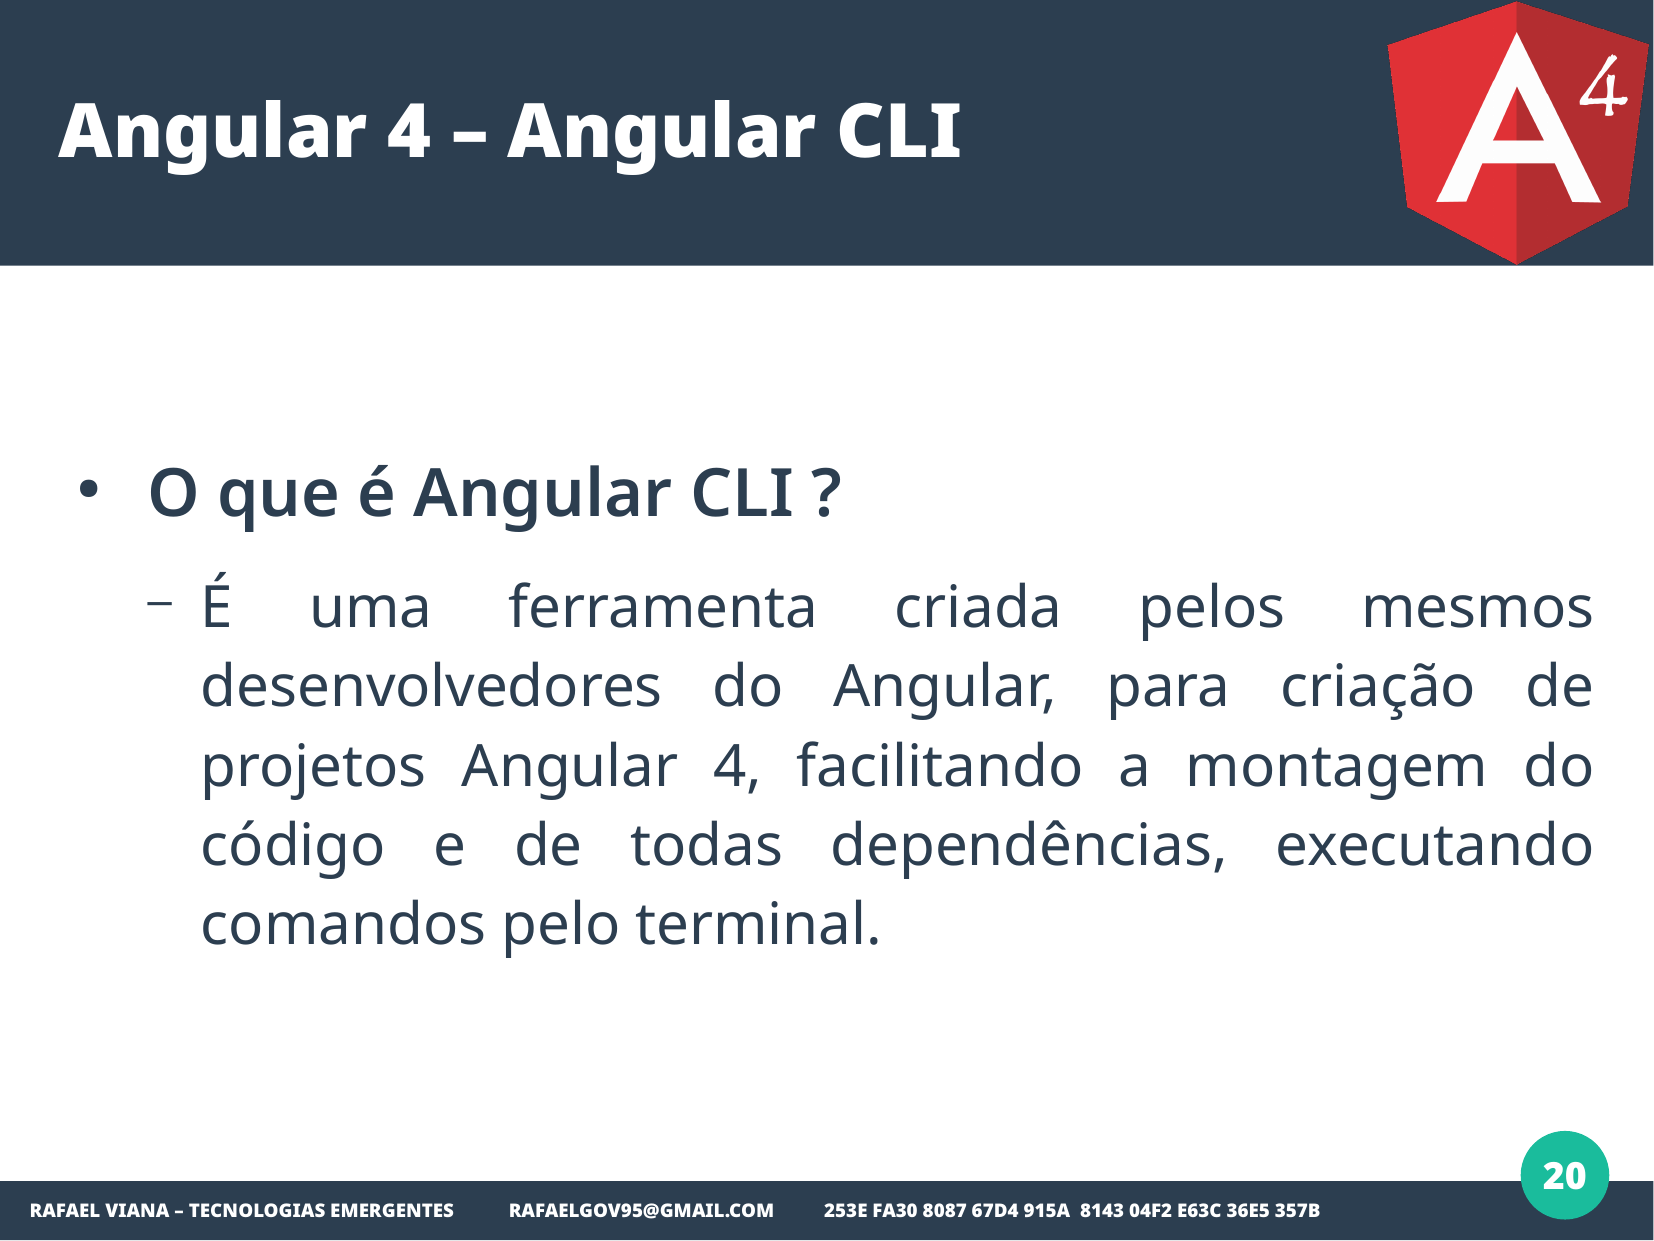

# Angular 4 – Angular CLI
 O que é Angular CLI ?
É uma ferramenta criada pelos mesmos desenvolvedores do Angular, para criação de projetos Angular 4, facilitando a montagem do código e de todas dependências, executando comandos pelo terminal.
20
RAFAEL VIANA – TECNOLOGIAS EMERGENTES RAFAELGOV95@GMAIL.COM 253E FA30 8087 67D4 915A 8143 04F2 E63C 36E5 357B